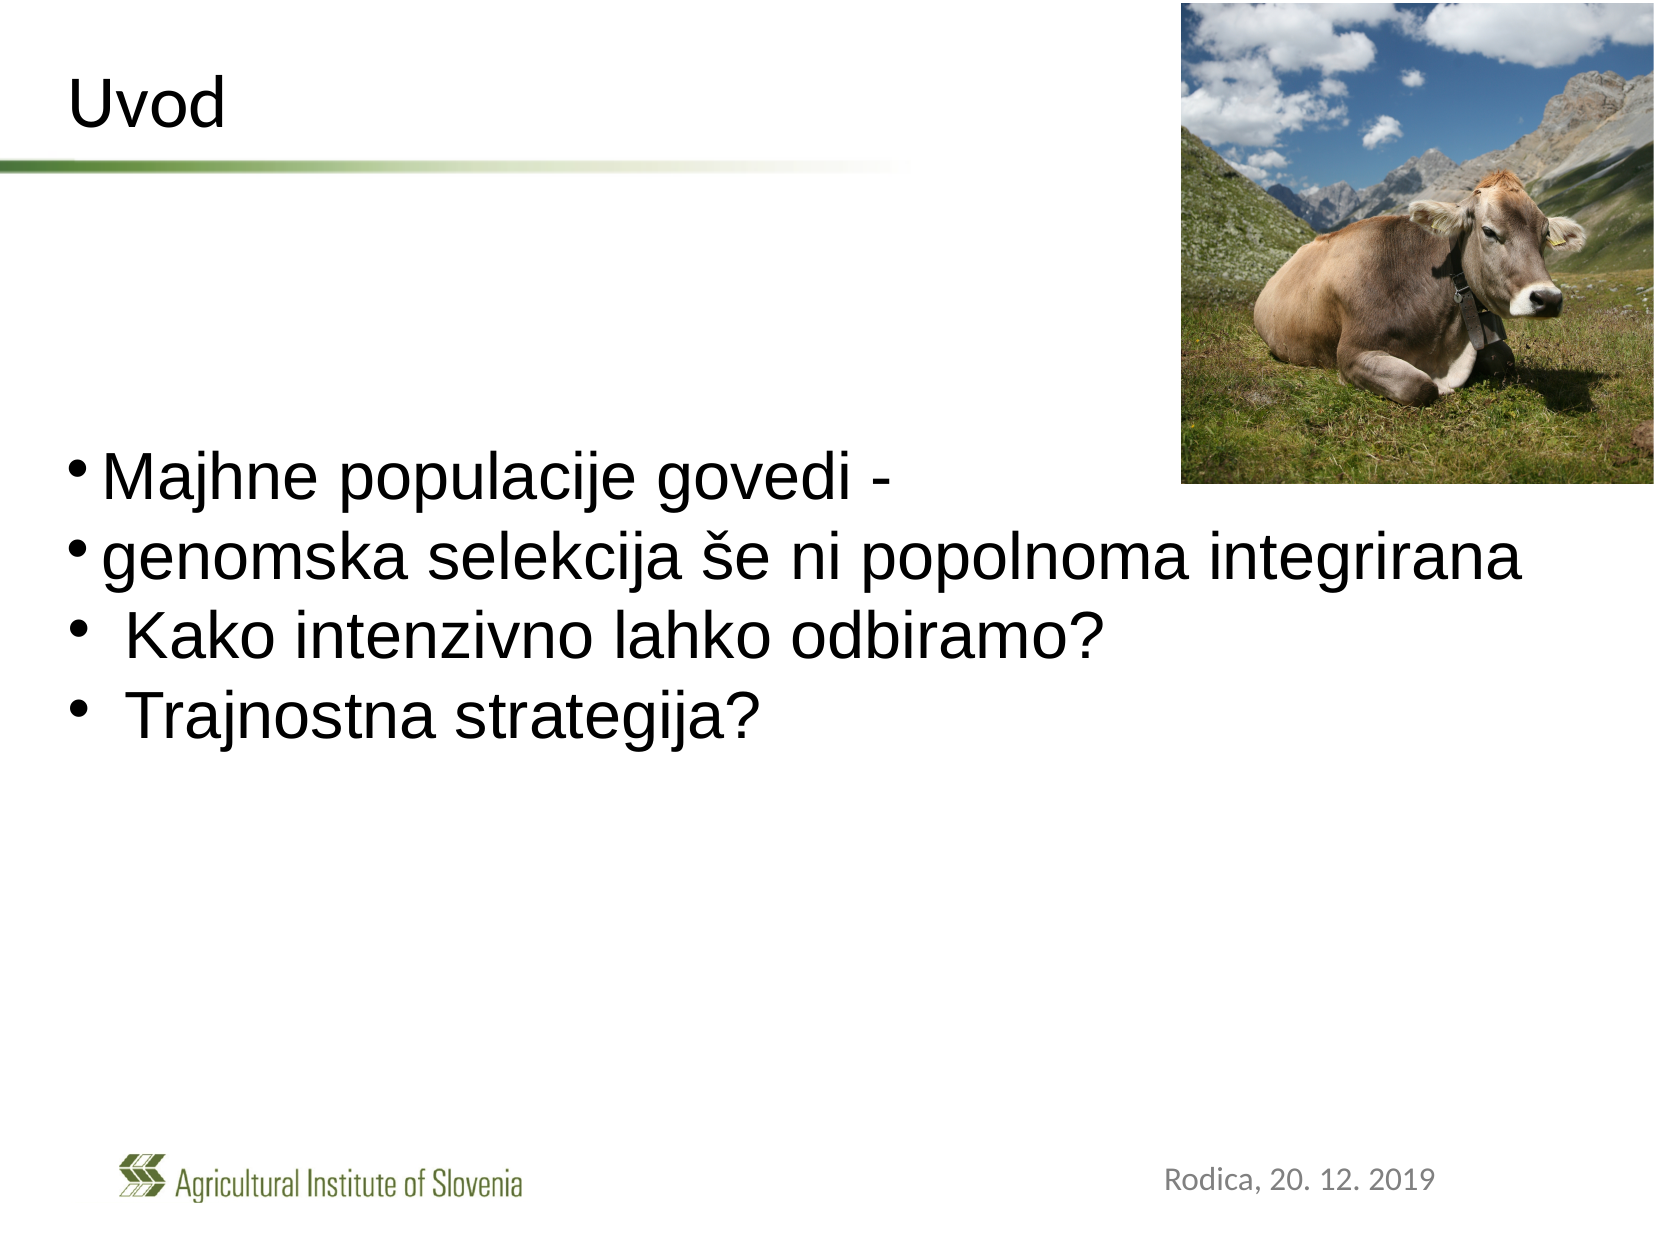

Uvod
Majhne populacije govedi -
genomska selekcija še ni popolnoma integrirana
Kako intenzivno lahko odbiramo?
Trajnostna strategija?